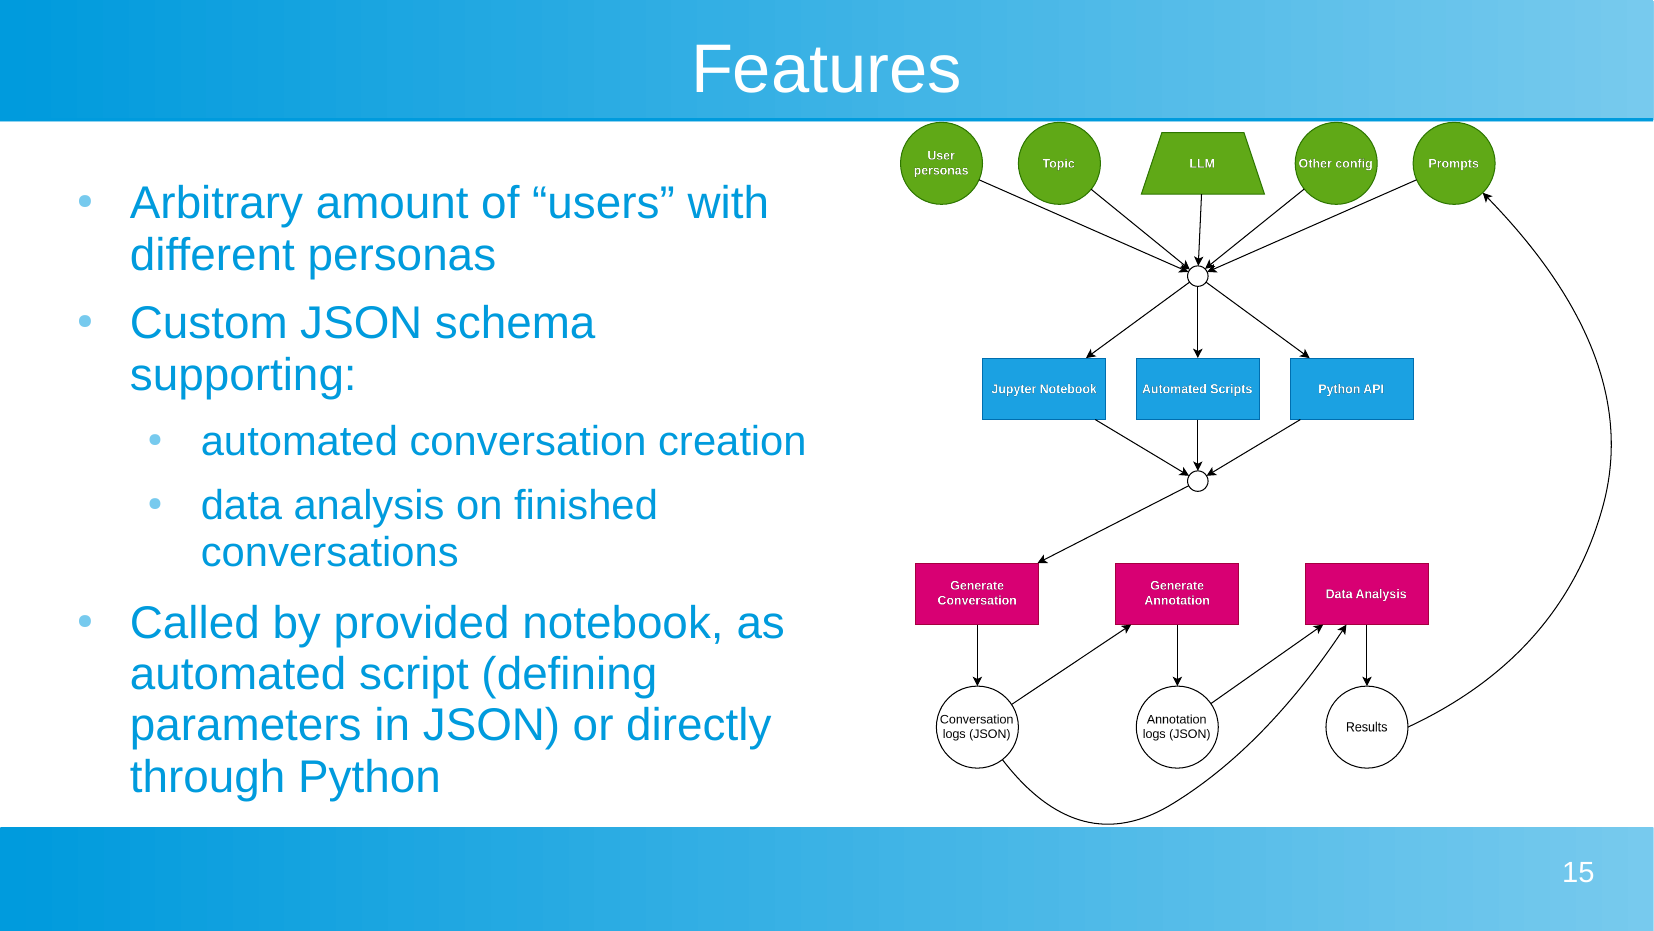

# Features
Arbitrary amount of “users” with different personas
Custom JSON schema supporting:
automated conversation creation
data analysis on finished conversations
Called by provided notebook, as automated script (defining parameters in JSON) or directly through Python
15